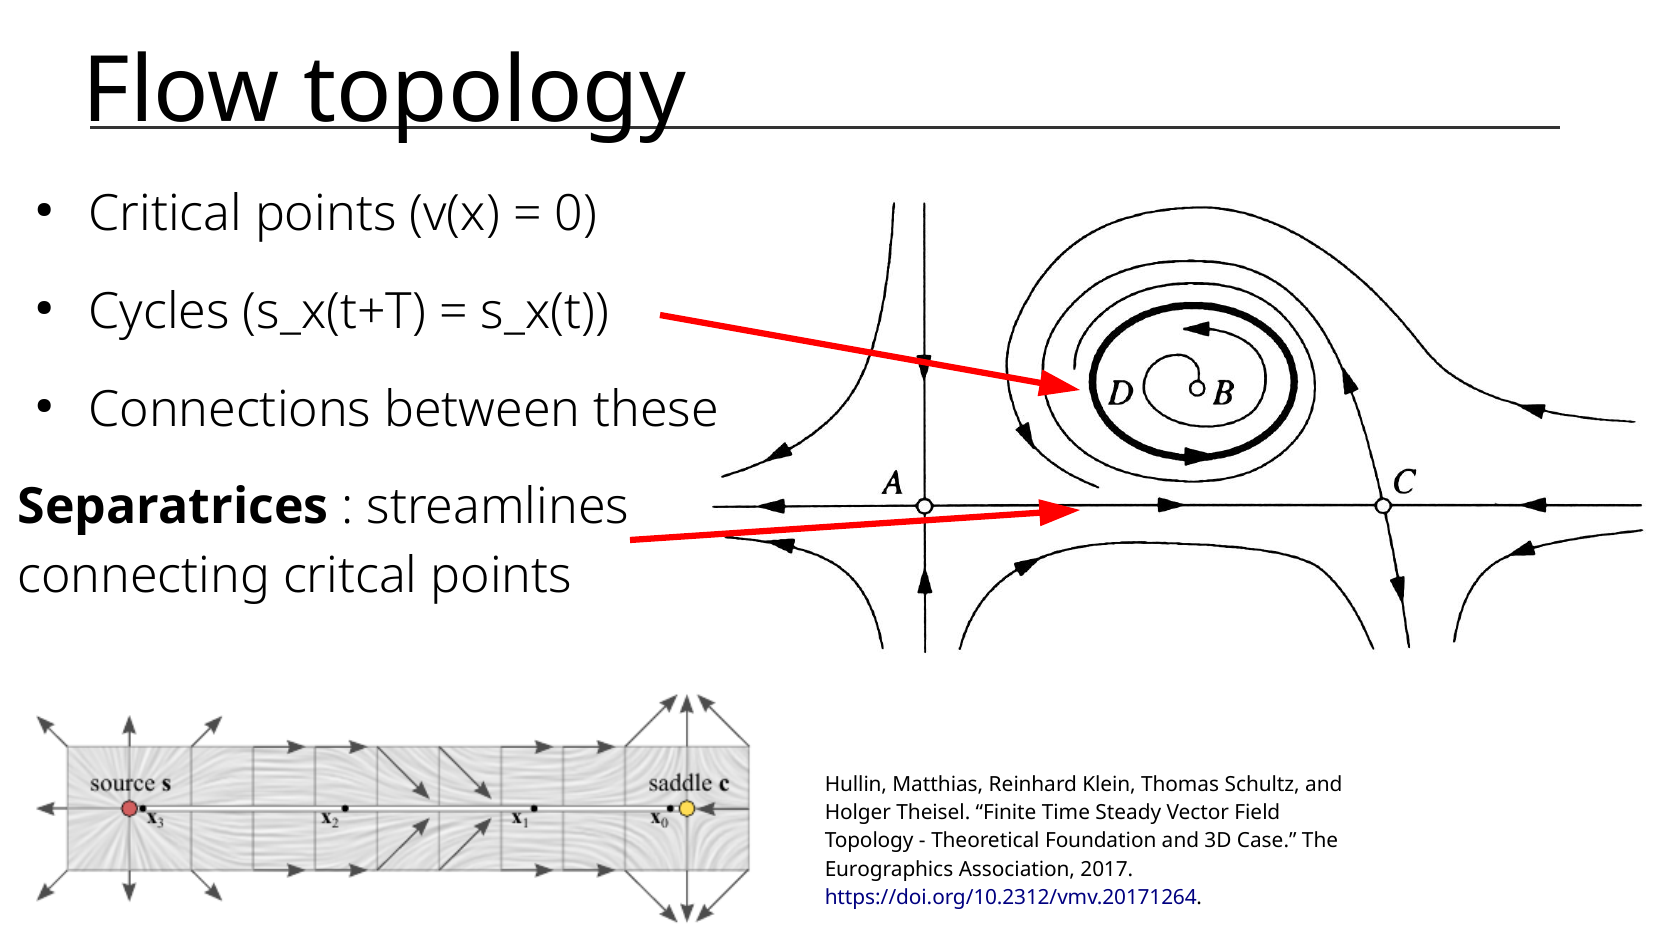

# Flow topology
Critical points (v(x) = 0)
Cycles (s_x(t+T) = s_x(t))
Connections between these
Separatrices : streamlines connecting critcal points
Hullin, Matthias, Reinhard Klein, Thomas Schultz, and Holger Theisel. “Finite Time Steady Vector Field Topology - Theoretical Foundation and 3D Case.” The Eurographics Association, 2017. https://doi.org/10.2312/vmv.20171264.